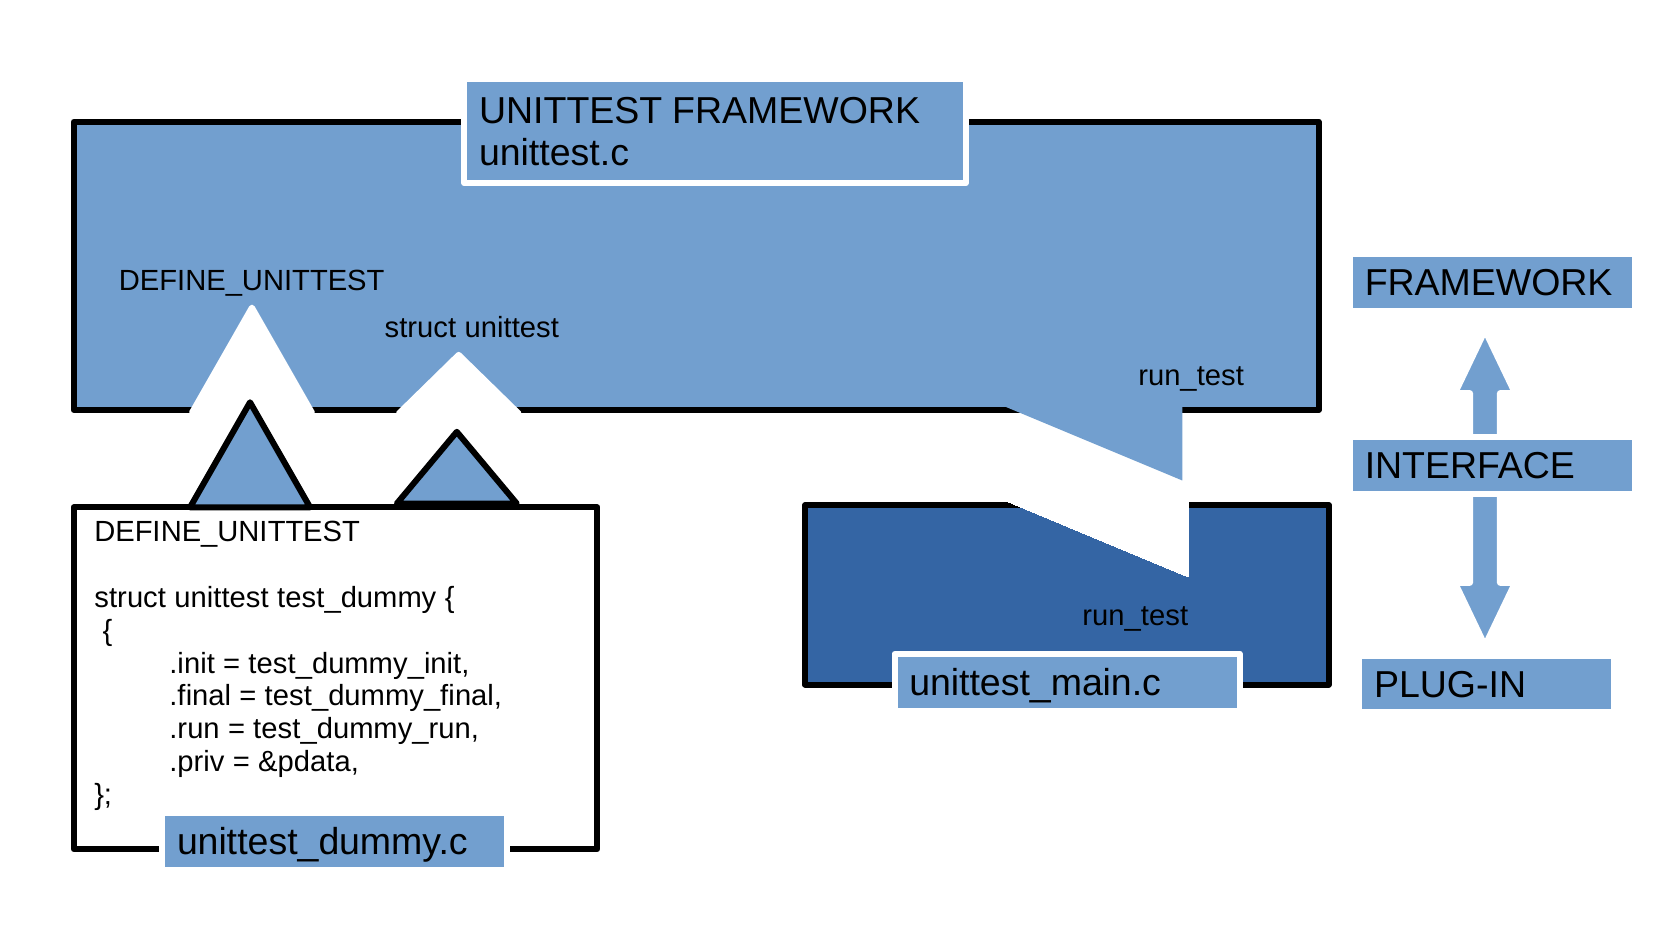

UNITTEST FRAMEWORK
unittest.c
FRAMEWORK
DEFINE_UNITTEST
struct unittest
run_test
INTERFACE
DEFINE_UNITTEST
struct unittest test_dummy {
 {
	.init = test_dummy_init,
	.final = test_dummy_final,
	.run = test_dummy_run,
	.priv = &pdata,
};
run_test
unittest_main.c
PLUG-IN
unittest_dummy.c